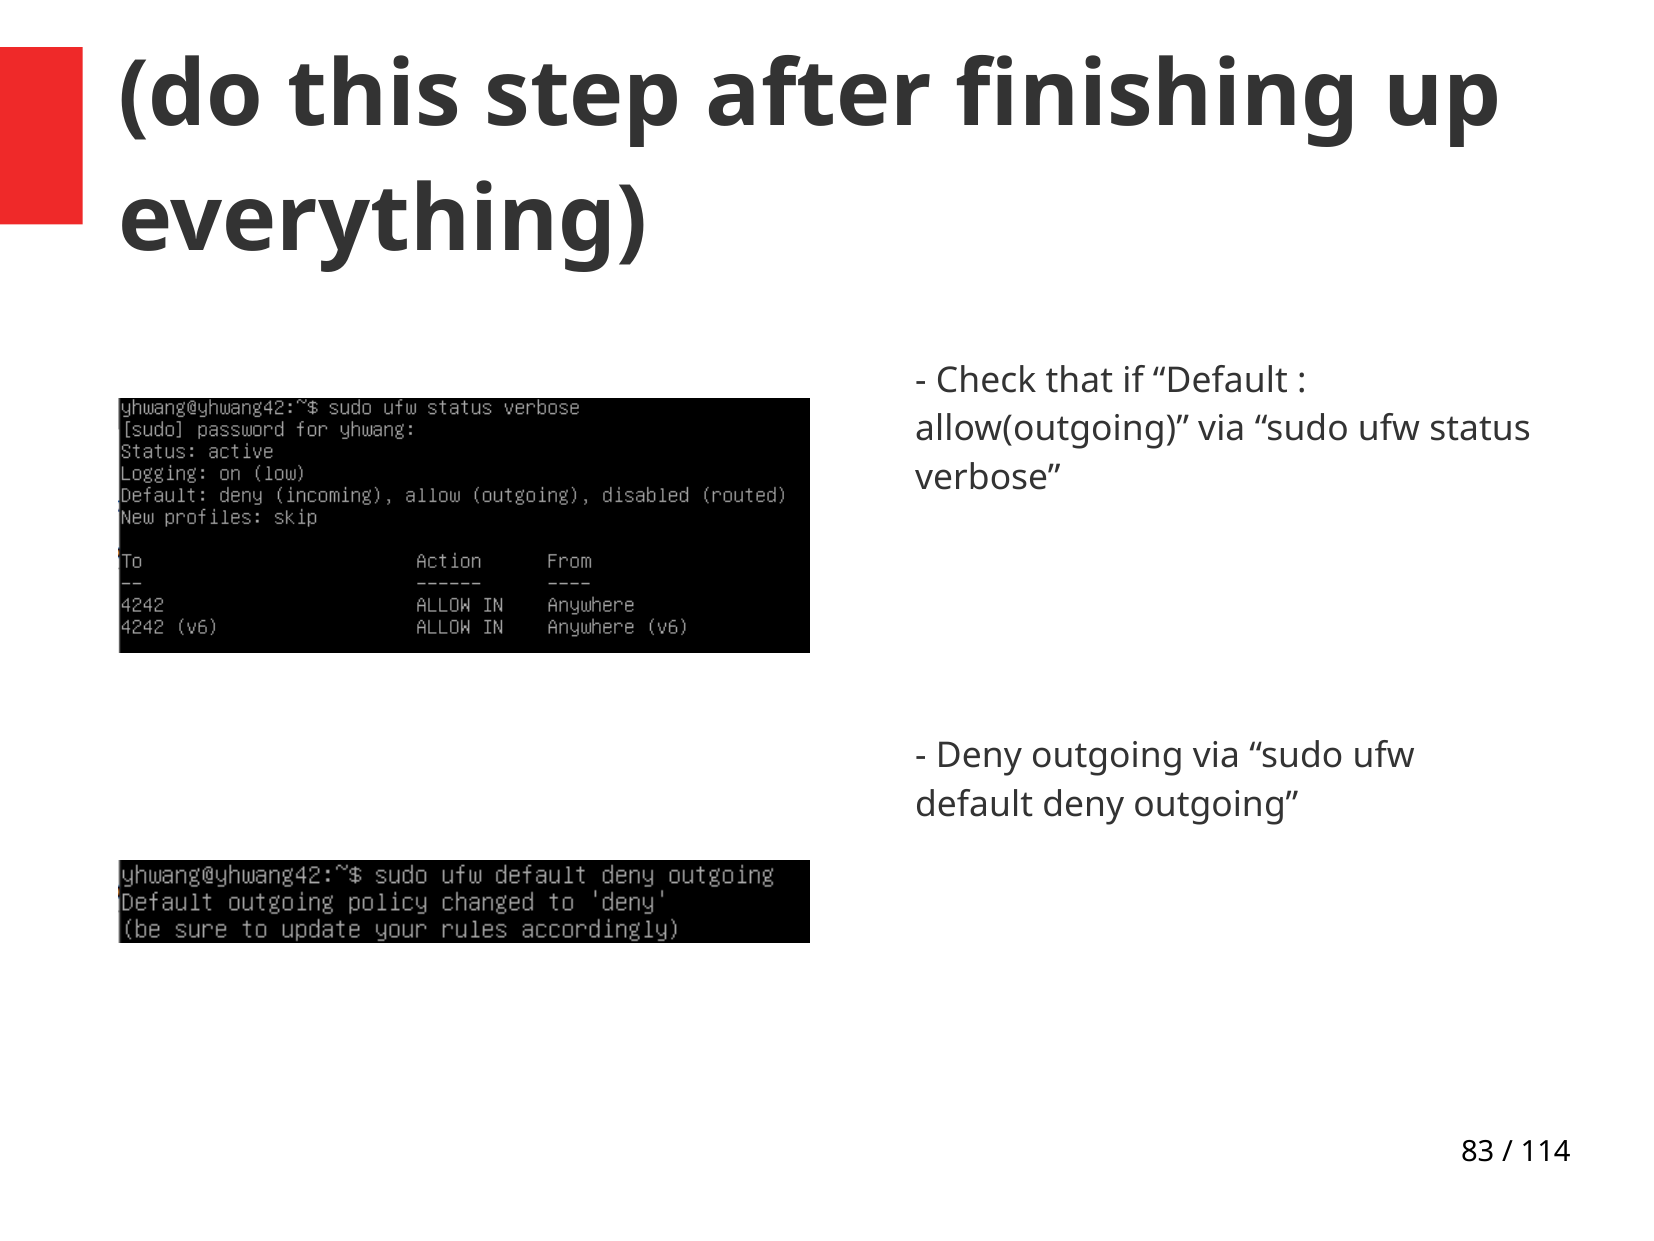

(do this step after finishing up everything)
# - Check that if “Default : allow(outgoing)” via “sudo ufw status verbose”
- Deny outgoing via “sudo ufw default deny outgoing”
83